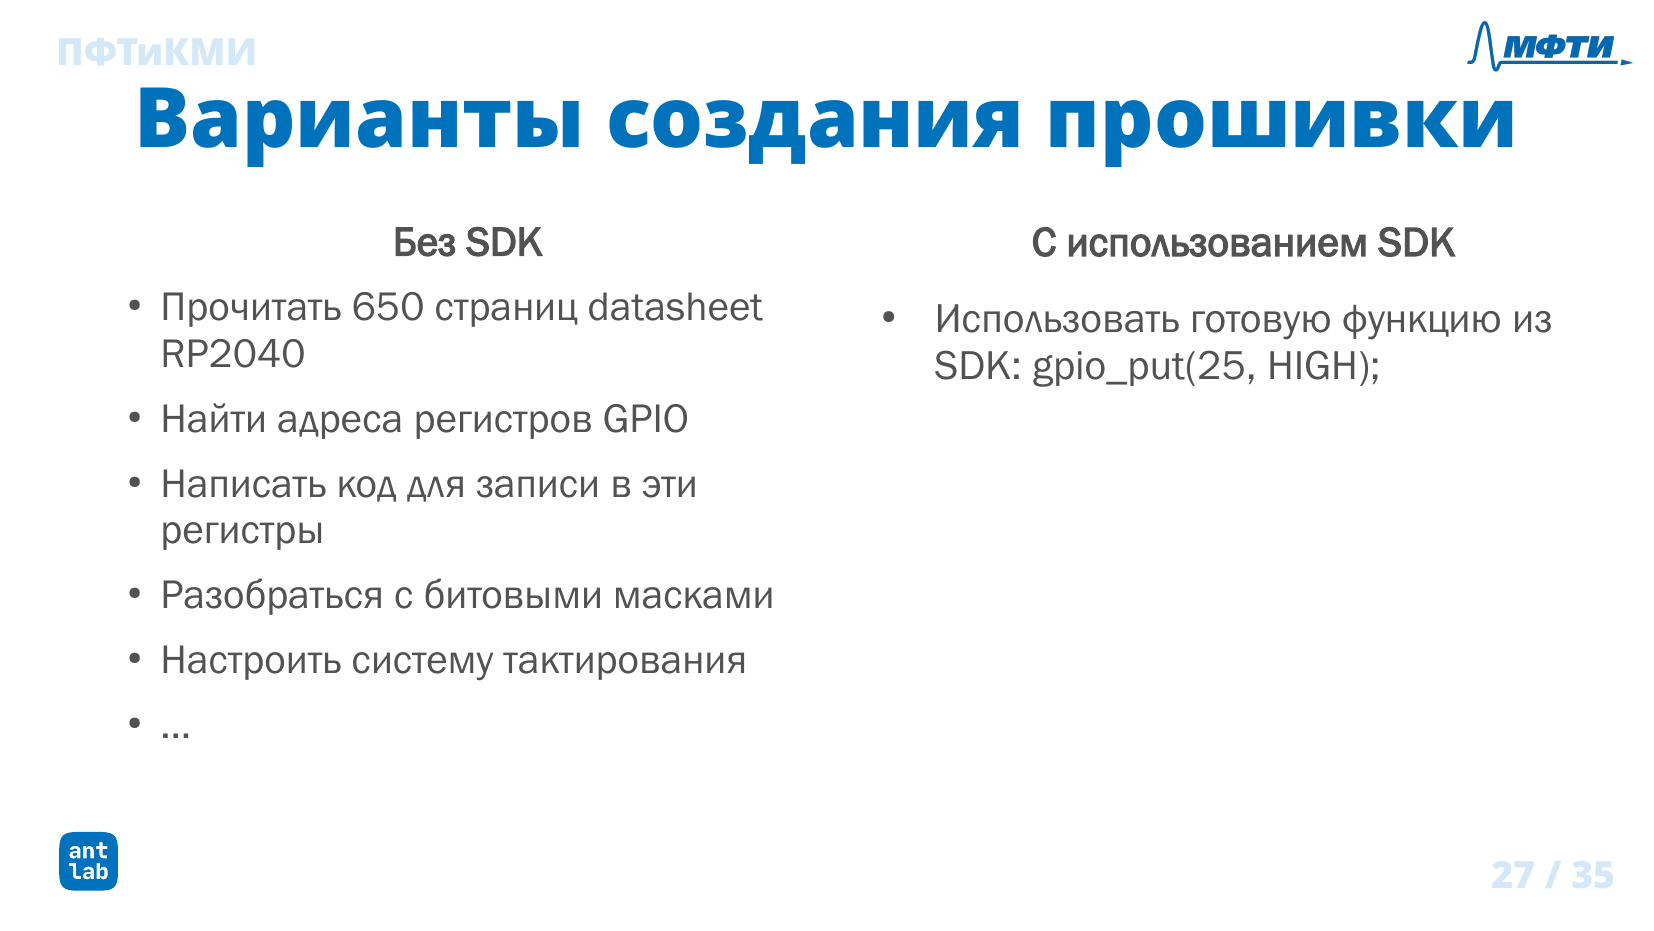

# Варианты создания прошивки
Без SDK
Прочитать 650 страниц datasheet RP2040
Найти адреса регистров GPIO
Написать код для записи в эти регистры
Разобраться с битовыми масками
Настроить систему тактирования
...
С использованием SDK
Использовать готовую функцию из SDK: gpio_put(25, HIGH);